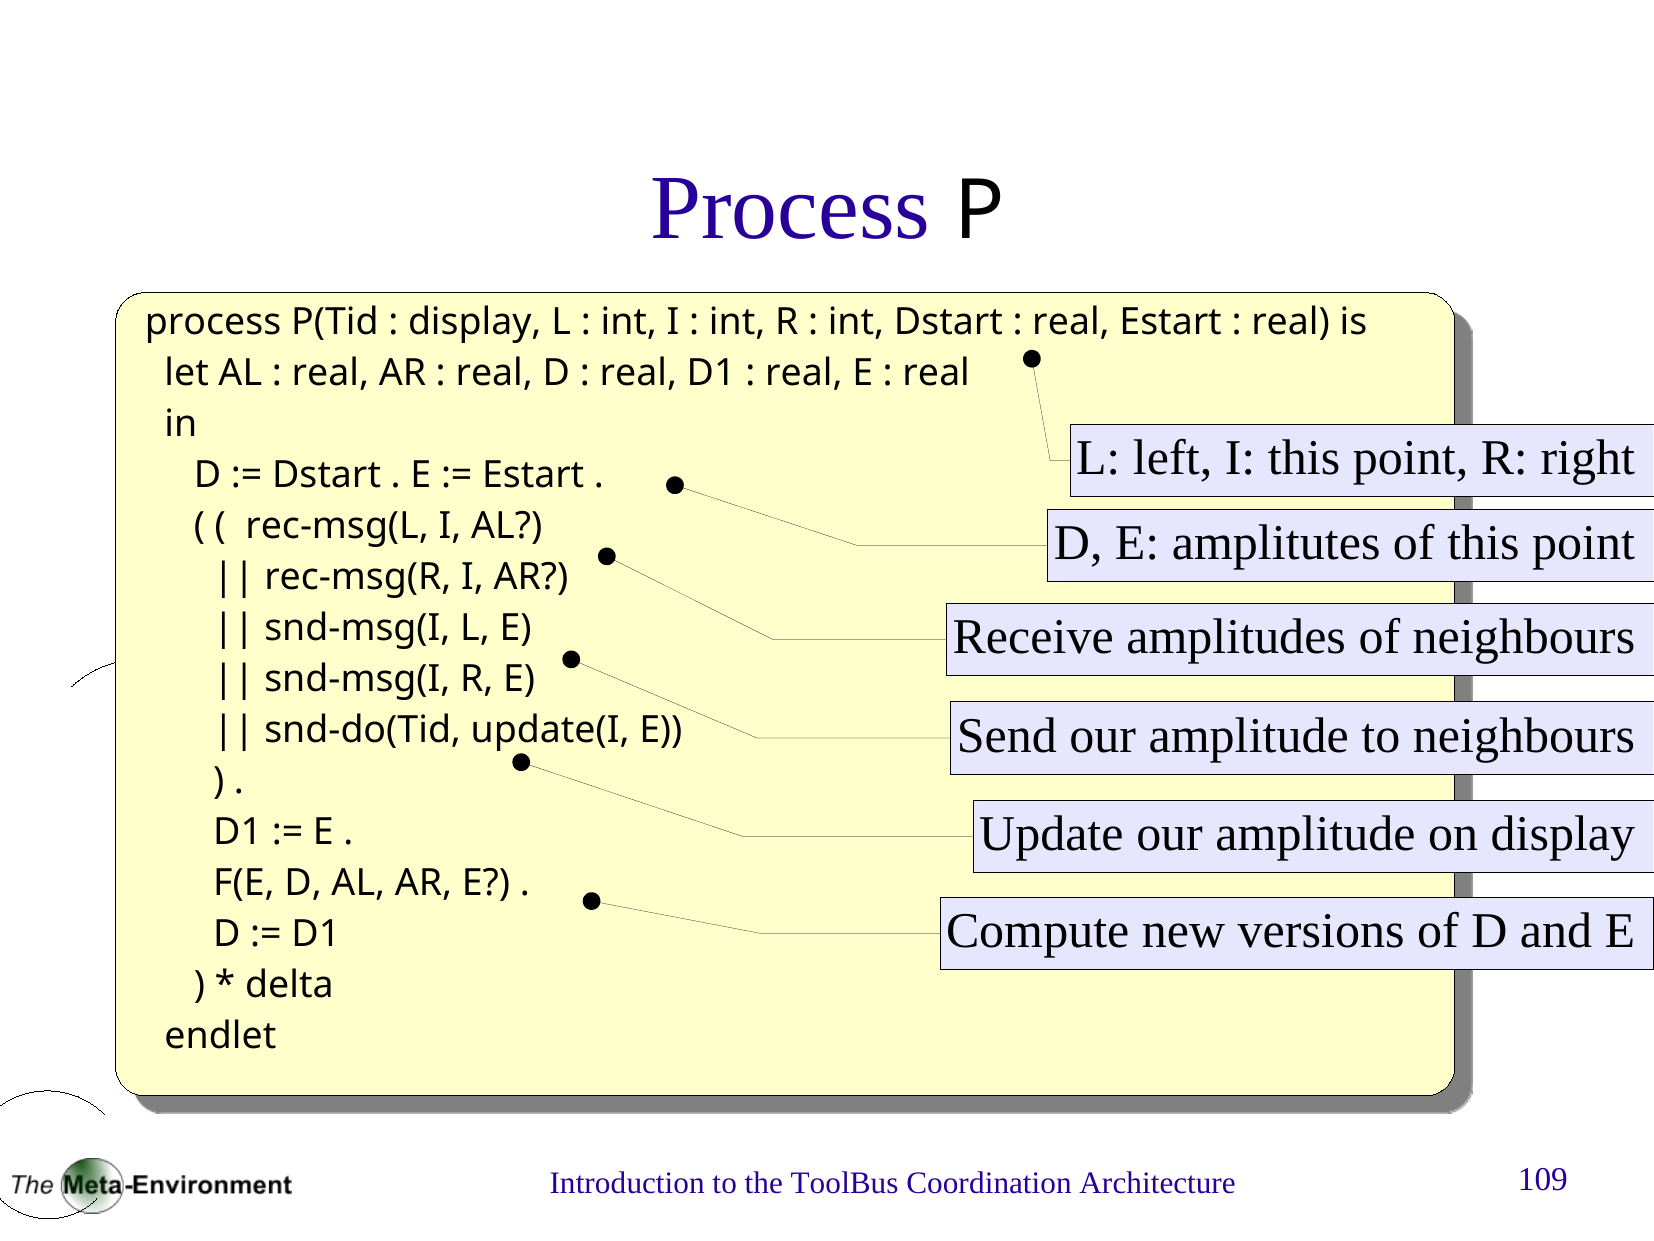

# Process P
process P(Tid : display, L : int, I : int, R : int, Dstart : real, Estart : real) is
 let AL : real, AR : real, D : real, D1 : real, E : real
 in
 D := Dstart . E := Estart .
 ( ( rec-msg(L, I, AL?)
 || rec-msg(R, I, AR?)
 || snd-msg(I, L, E)
 || snd-msg(I, R, E)
 || snd-do(Tid, update(I, E))
 ) .
 D1 := E .
 F(E, D, AL, AR, E?) .
 D := D1
 ) * delta
 endlet